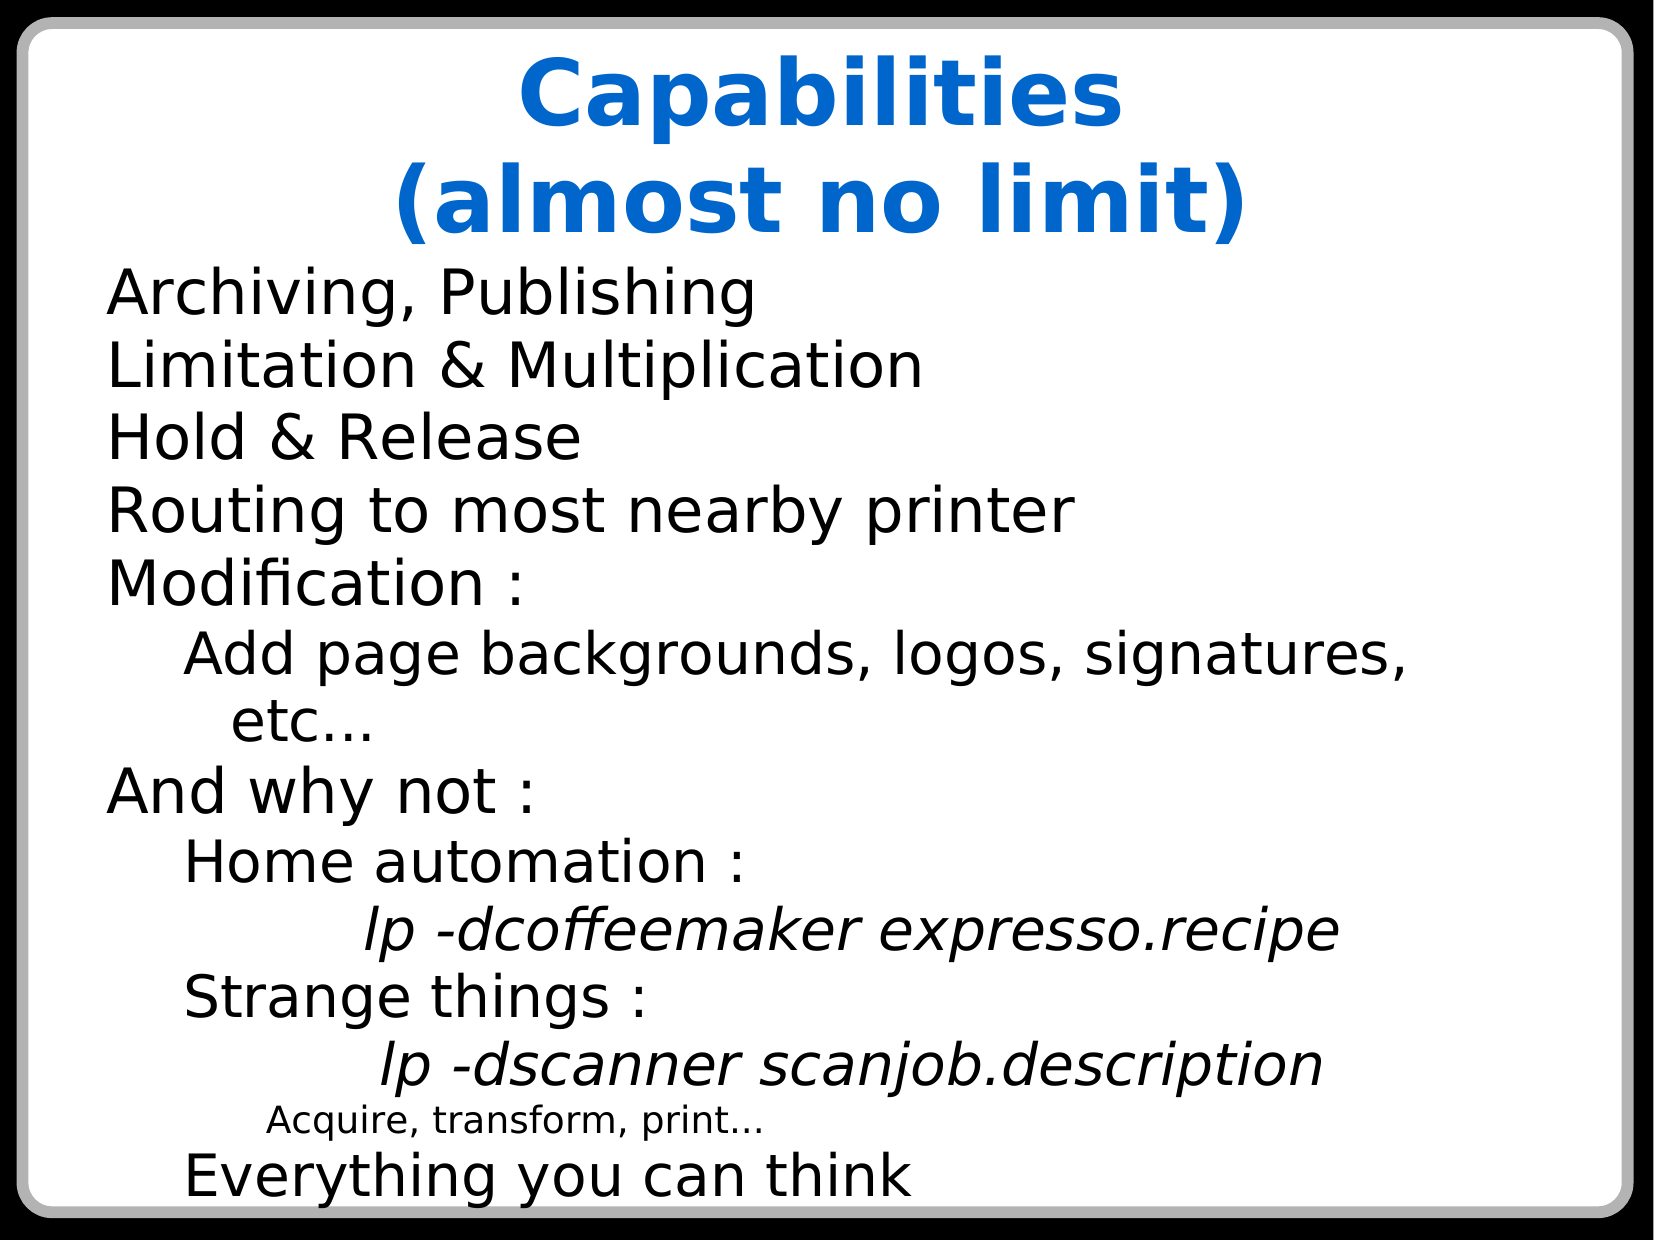

# Capabilities (almost no limit)
Archiving, Publishing
Limitation & Multiplication
Hold & Release
Routing to most nearby printer
Modification :
Add page backgrounds, logos, signatures, etc...
And why not :
Home automation :
lp -dcoffeemaker expresso.recipe
Strange things :
lp -dscanner scanjob.description
Acquire, transform, print...
Everything you can think